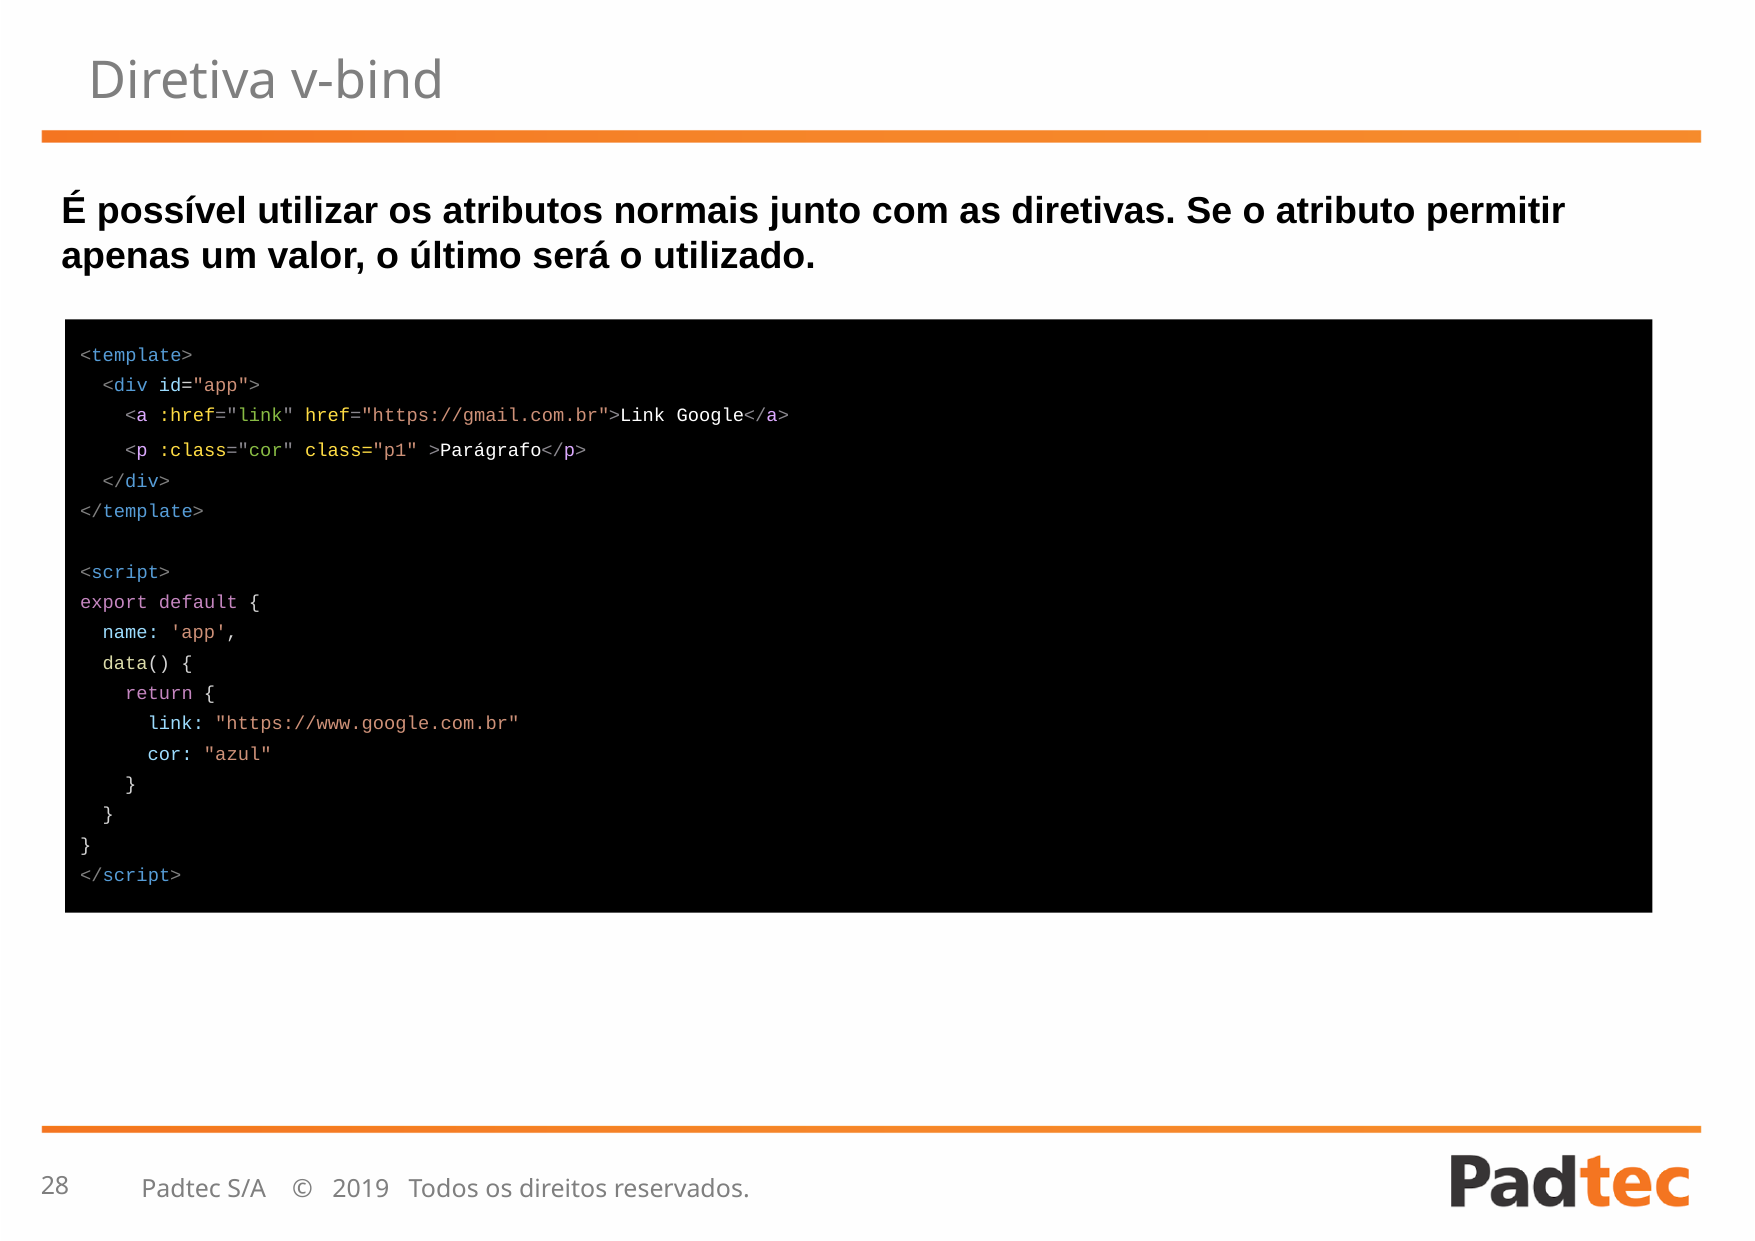

# Diretiva v-bind
É possível utilizar os atributos normais junto com as diretivas. Se o atributo permitir apenas um valor, o último será o utilizado.
<template>
 <div id="app">
 <a :href="link" href="https://gmail.com.br">Link Google</a>
 <p :class="cor" class="p1" >Parágrafo</p>
 </div>
</template>
<script>
export default {
 name: 'app',
 data() {
 return {
 link: "https://www.google.com.br"
 cor: "azul"
 }
 }
}
</script>